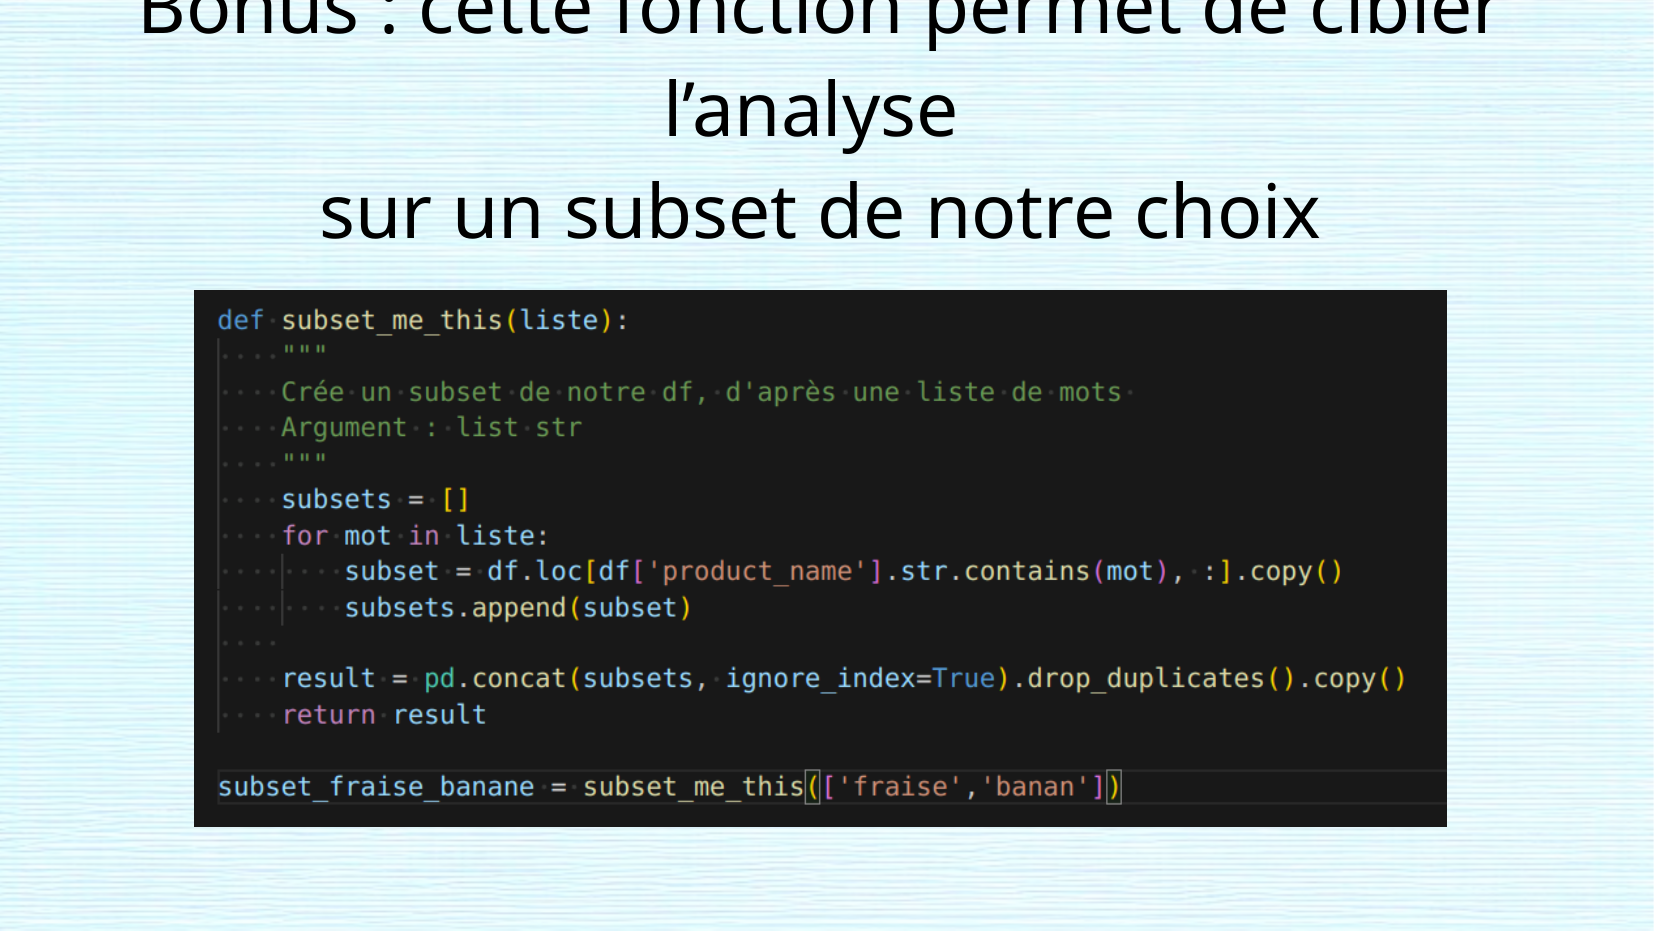

# Bonus : cette fonction permet de cibler l’analyse sur un subset de notre choix